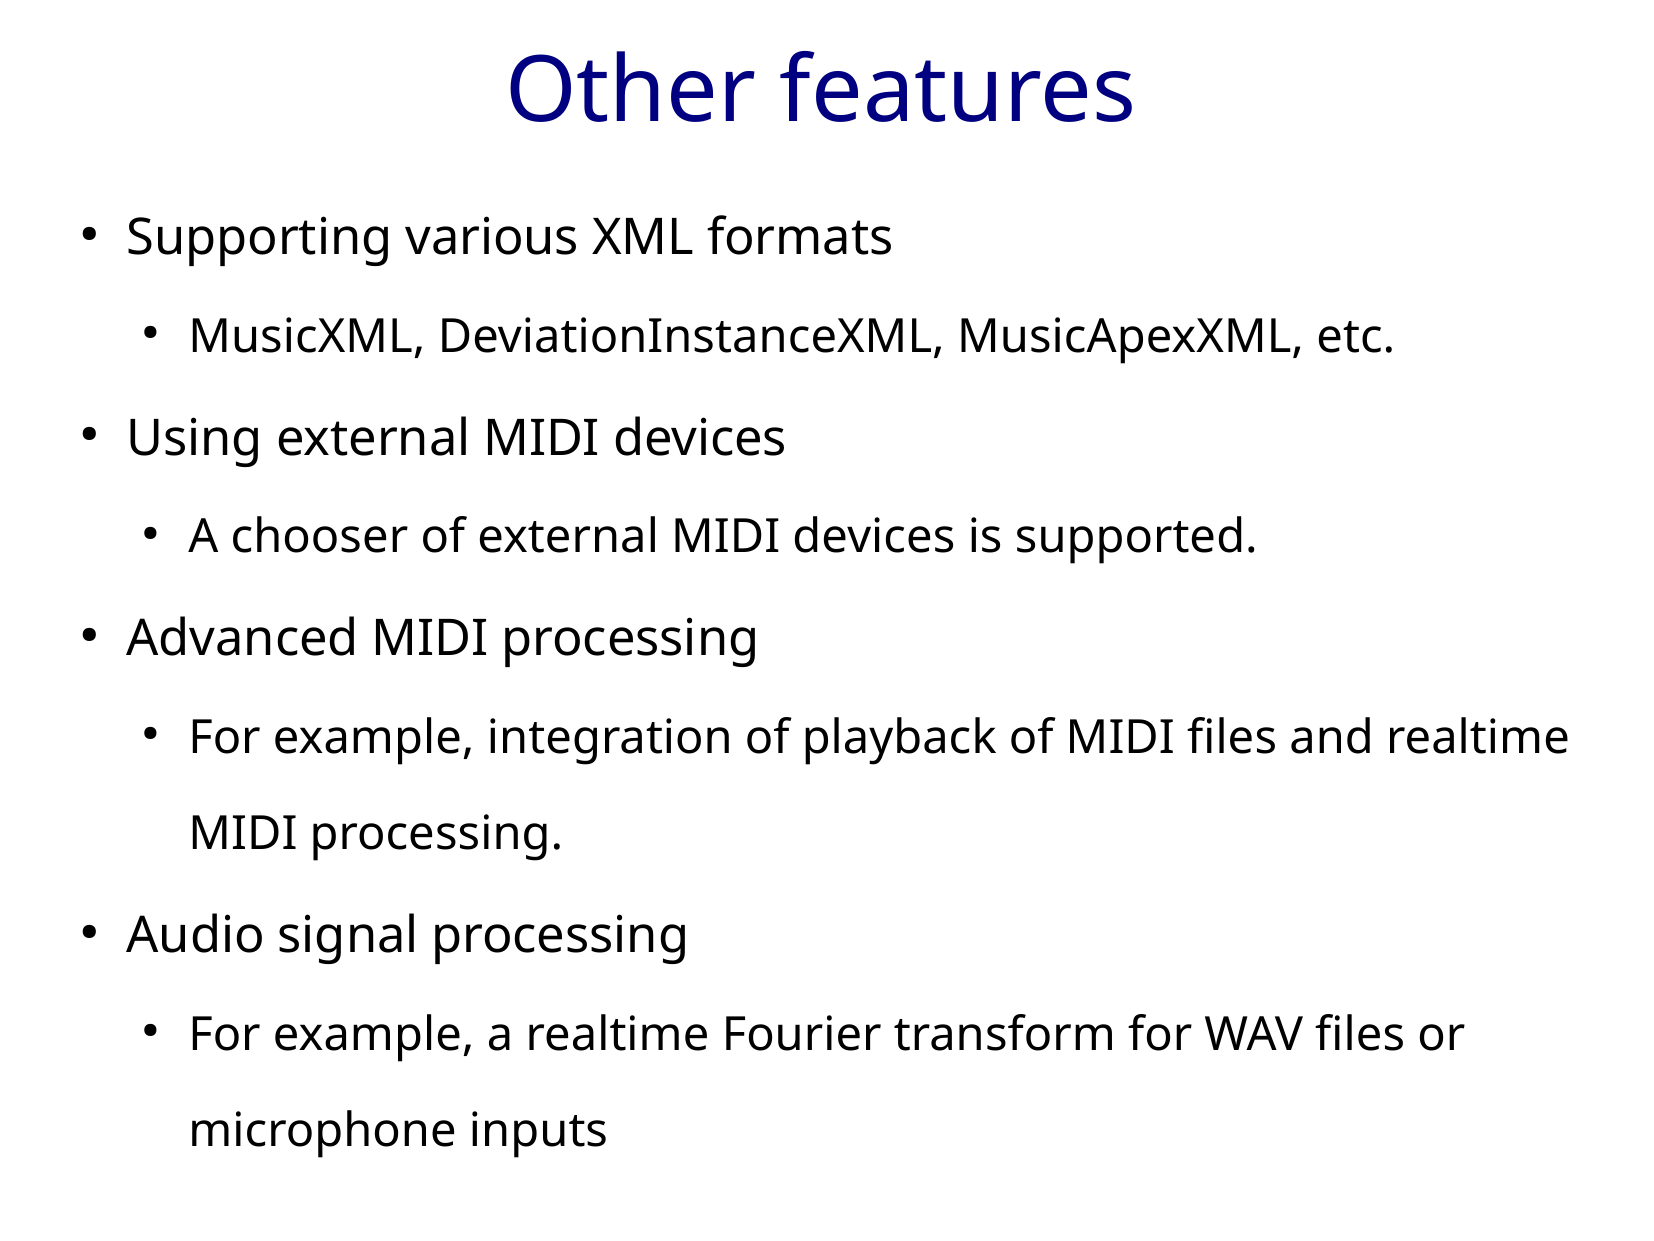

# Other features
Supporting various XML formats
MusicXML, DeviationInstanceXML, MusicApexXML, etc.
Using external MIDI devices
A chooser of external MIDI devices is supported.
Advanced MIDI processing
For example, integration of playback of MIDI files and realtime MIDI processing.
Audio signal processing
For example, a realtime Fourier transform for WAV files or microphone inputs